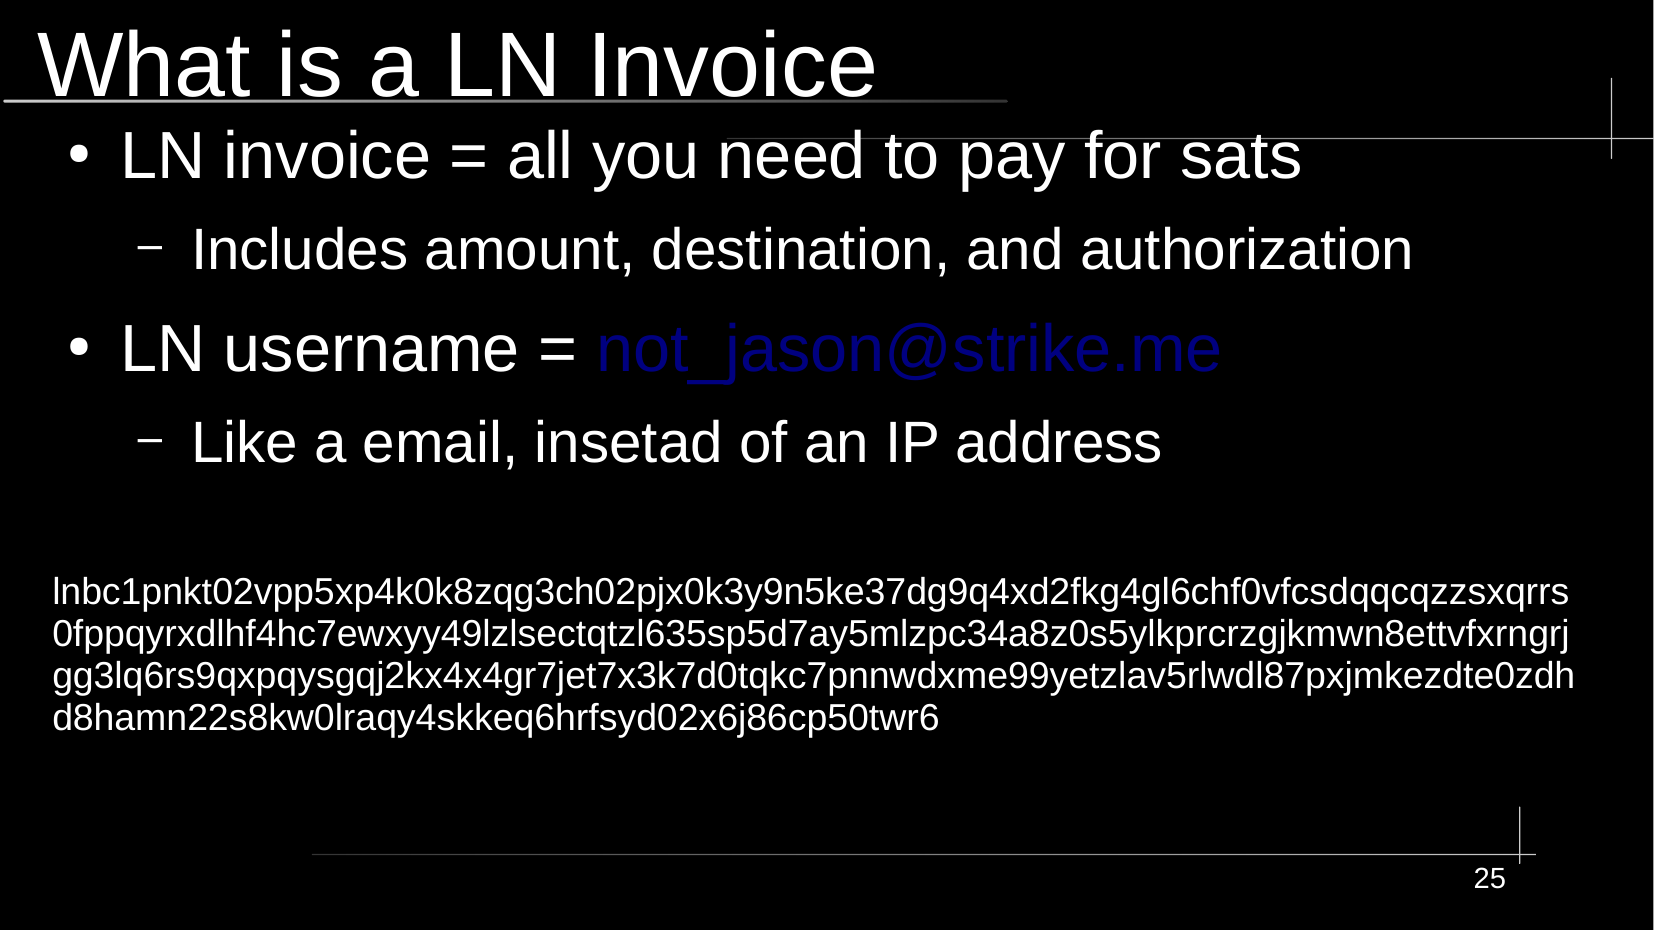

# What is a LN Invoice
LN invoice = all you need to pay for sats
Includes amount, destination, and authorization
LN username = not_jason@strike.me
Like a email, insetad of an IP address
lnbc1pnkt02vpp5xp4k0k8zqg3ch02pjx0k3y9n5ke37dg9q4xd2fkg4gl6chf0vfcsdqqcqzzsxqrrs0fppqyrxdlhf4hc7ewxyy49lzlsectqtzl635sp5d7ay5mlzpc34a8z0s5ylkprcrzgjkmwn8ettvfxrngrjgg3lq6rs9qxpqysgqj2kx4x4gr7jet7x3k7d0tqkc7pnnwdxme99yetzlav5rlwdl87pxjmkezdte0zdhd8hamn22s8kw0lraqy4skkeq6hrfsyd02x6j86cp50twr6
25